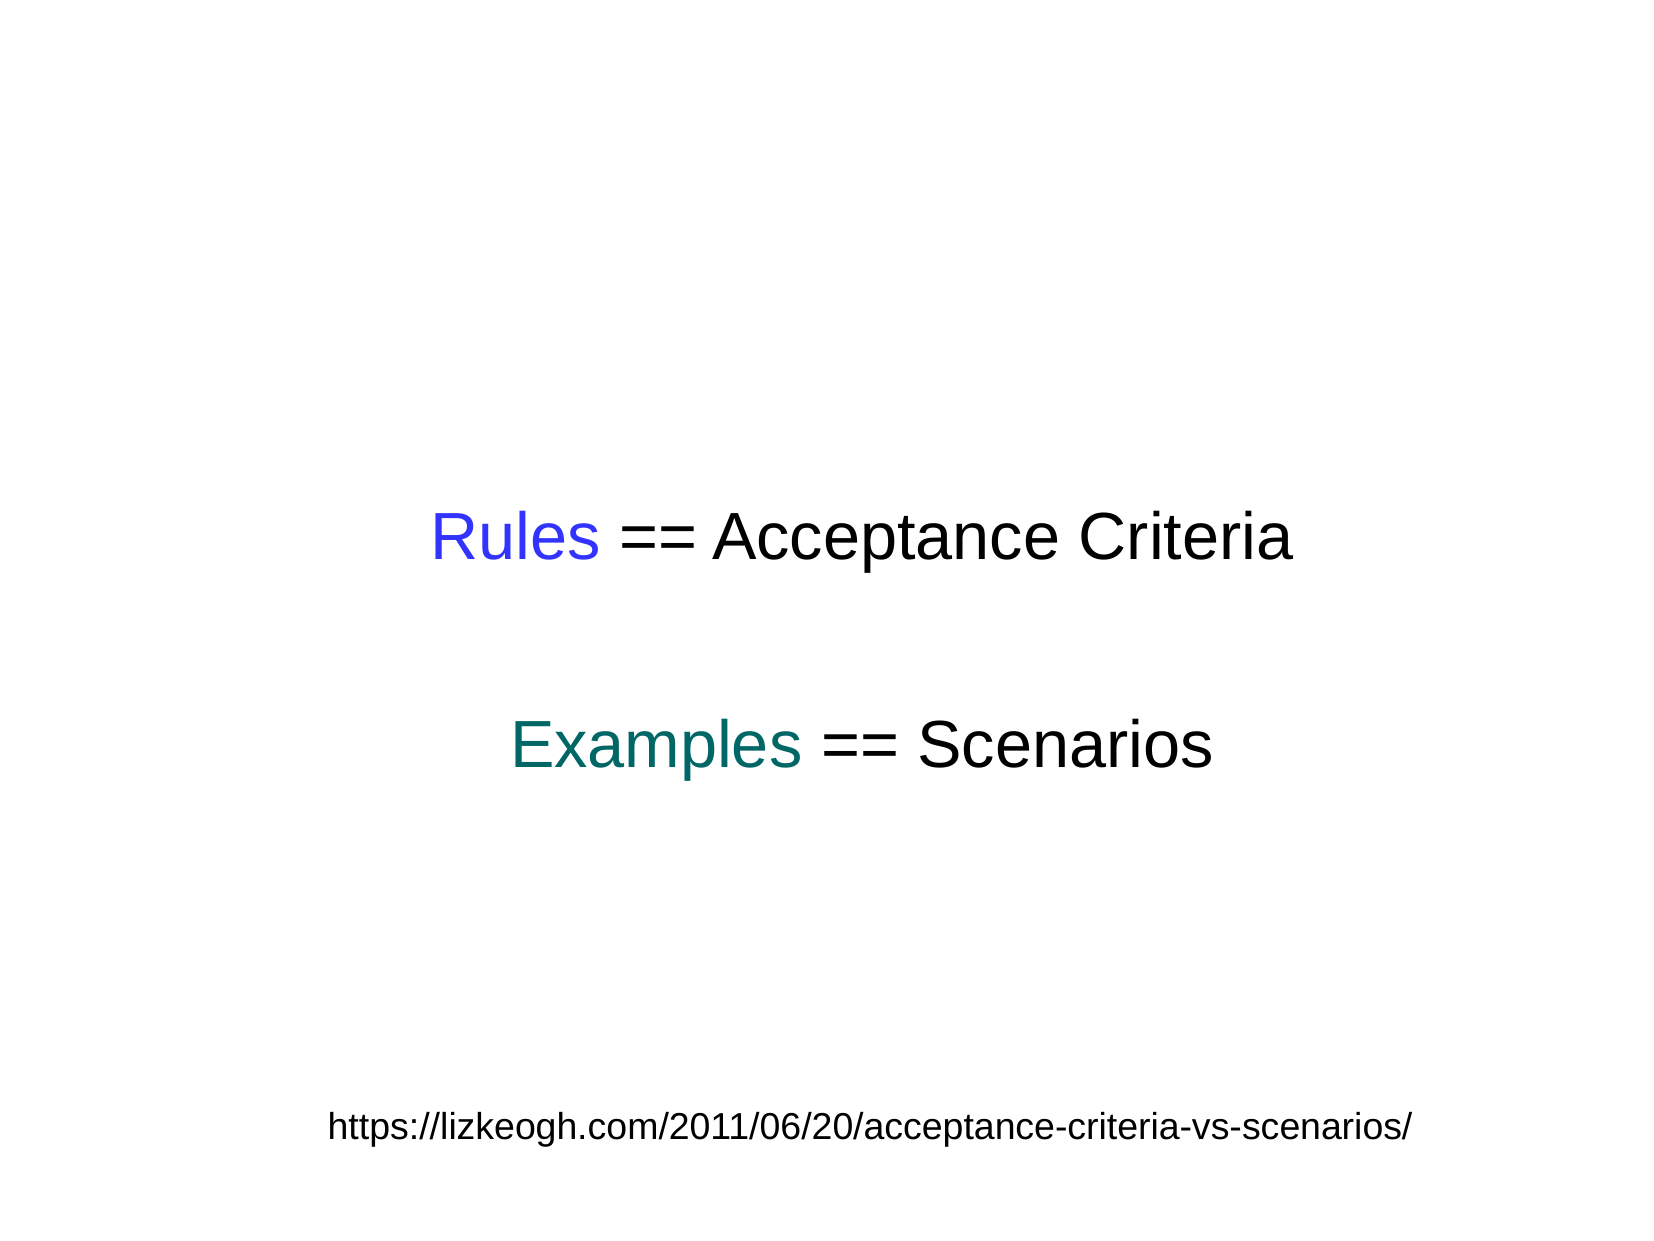

#
Rules == Acceptance Criteria
Examples == Scenarios
https://lizkeogh.com/2011/06/20/acceptance-criteria-vs-scenarios/